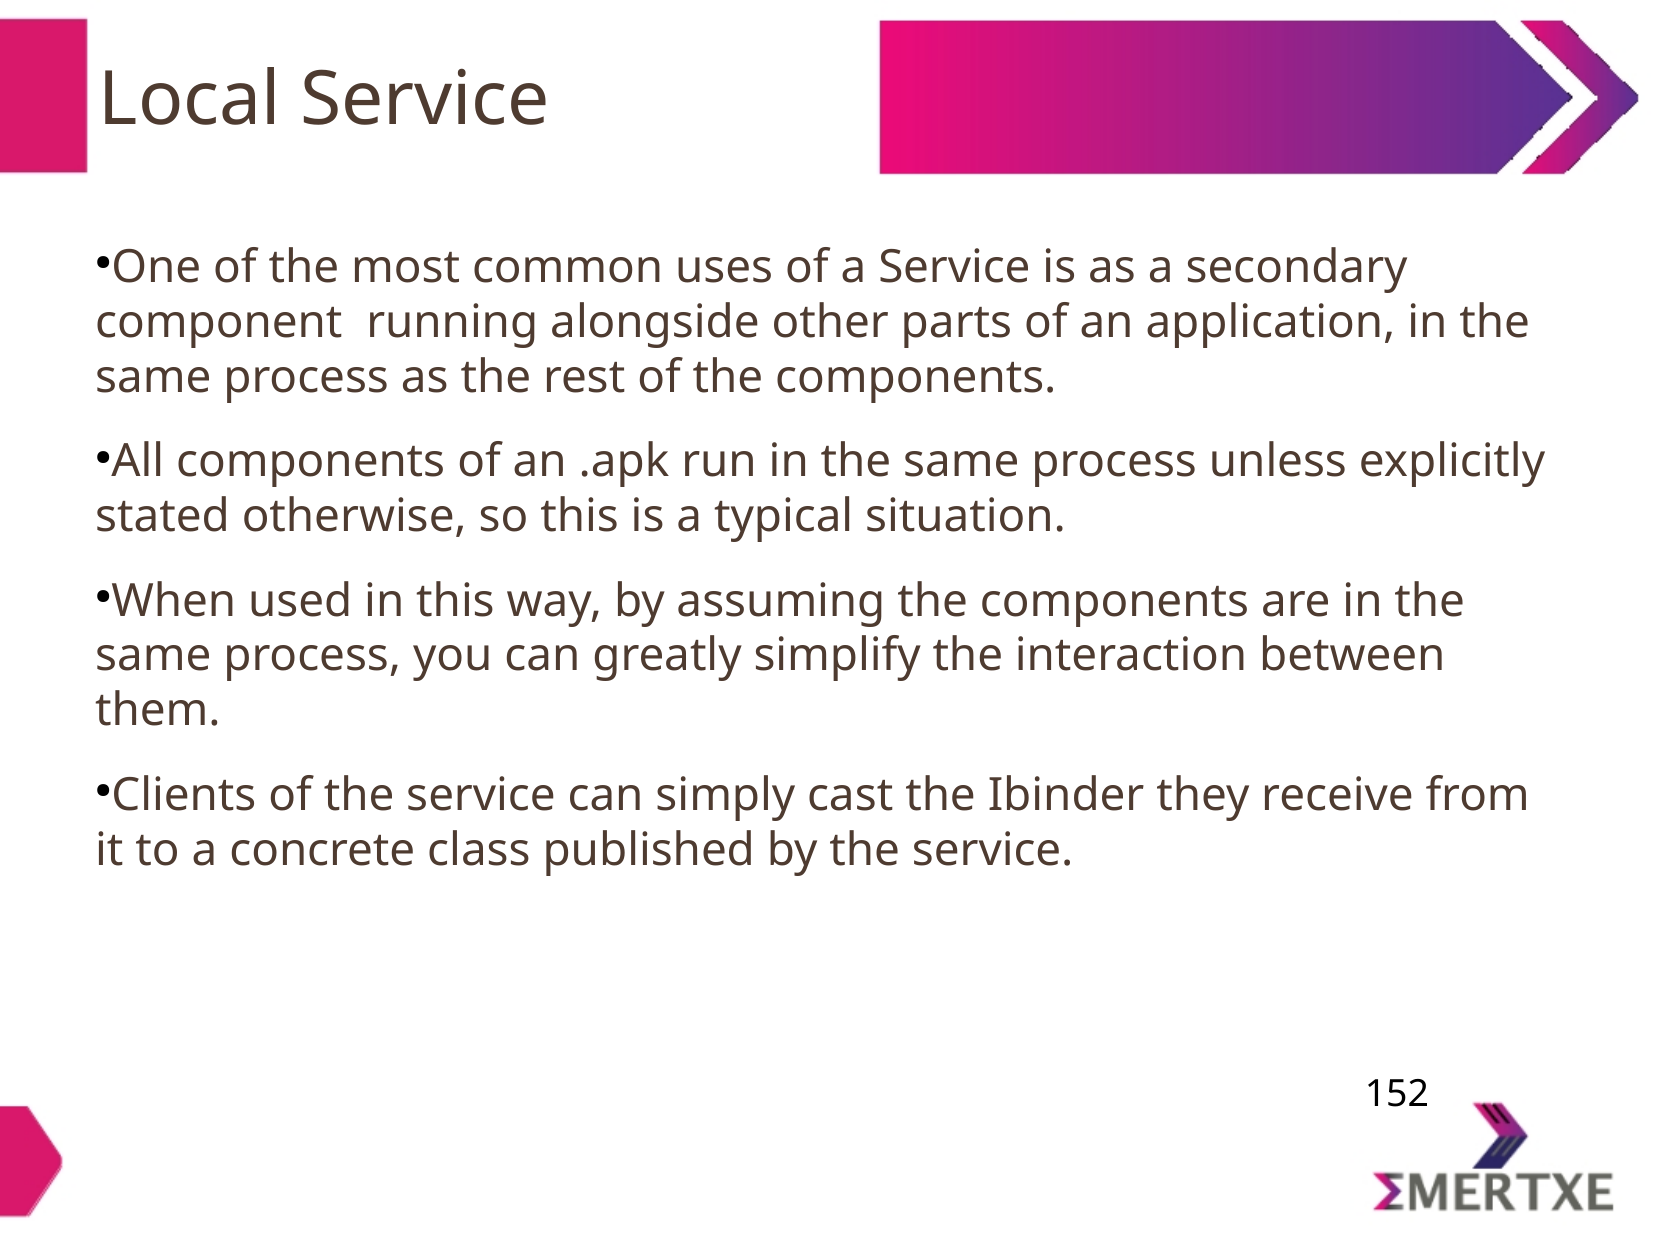

# Local Service
One of the most common uses of a Service is as a secondary component running alongside other parts of an application, in the same process as the rest of the components.
All components of an .apk run in the same process unless explicitly stated otherwise, so this is a typical situation.
When used in this way, by assuming the components are in the same process, you can greatly simplify the interaction between them.
Clients of the service can simply cast the Ibinder they receive from it to a concrete class published by the service.